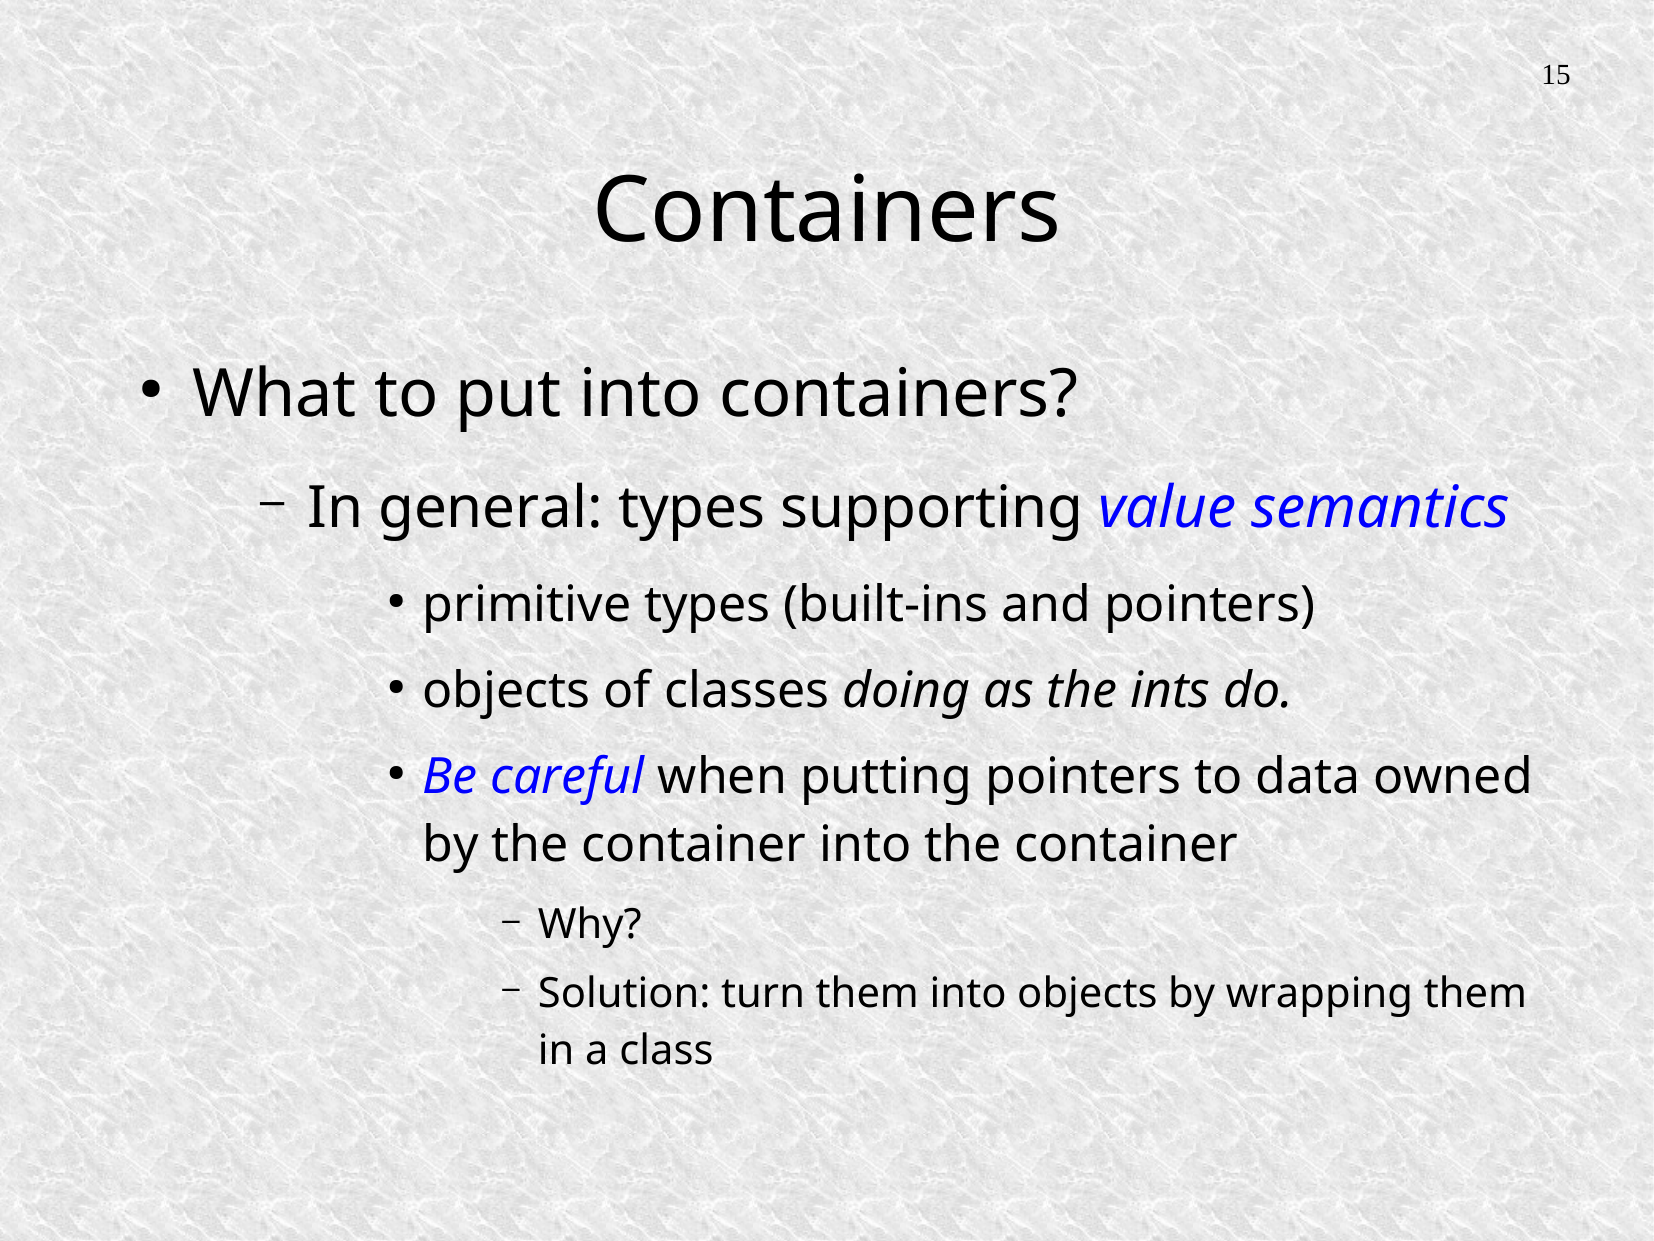

15
# Containers
What to put into containers?
In general: types supporting value semantics
primitive types (built-ins and pointers)
objects of classes doing as the ints do.
Be careful when putting pointers to data owned by the container into the container
Why?
Solution: turn them into objects by wrapping them in a class